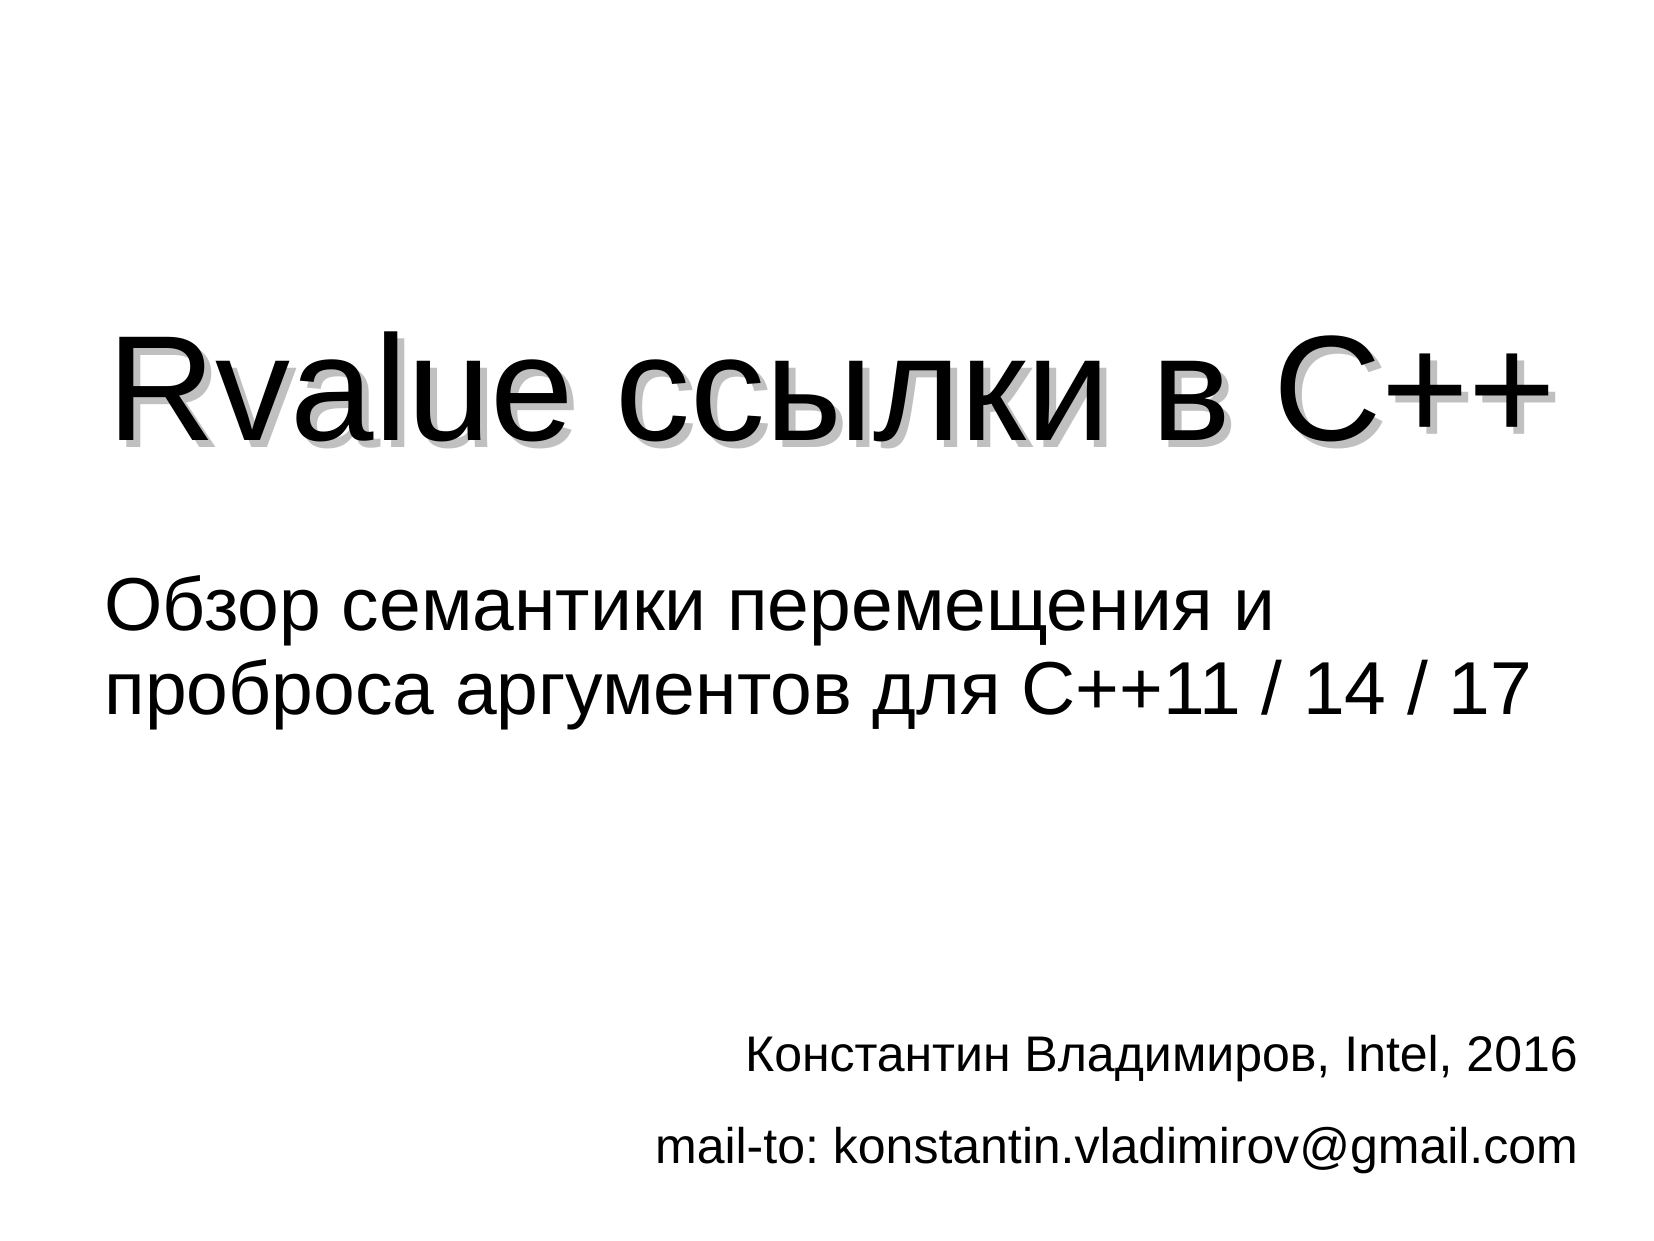

# Rvalue ссылки в C++
Обзор семантики перемещения и проброса аргументов для C++11 / 14 / 17
Константин Владимиров, Intel, 2016
mail-to: konstantin.vladimirov@gmail.com